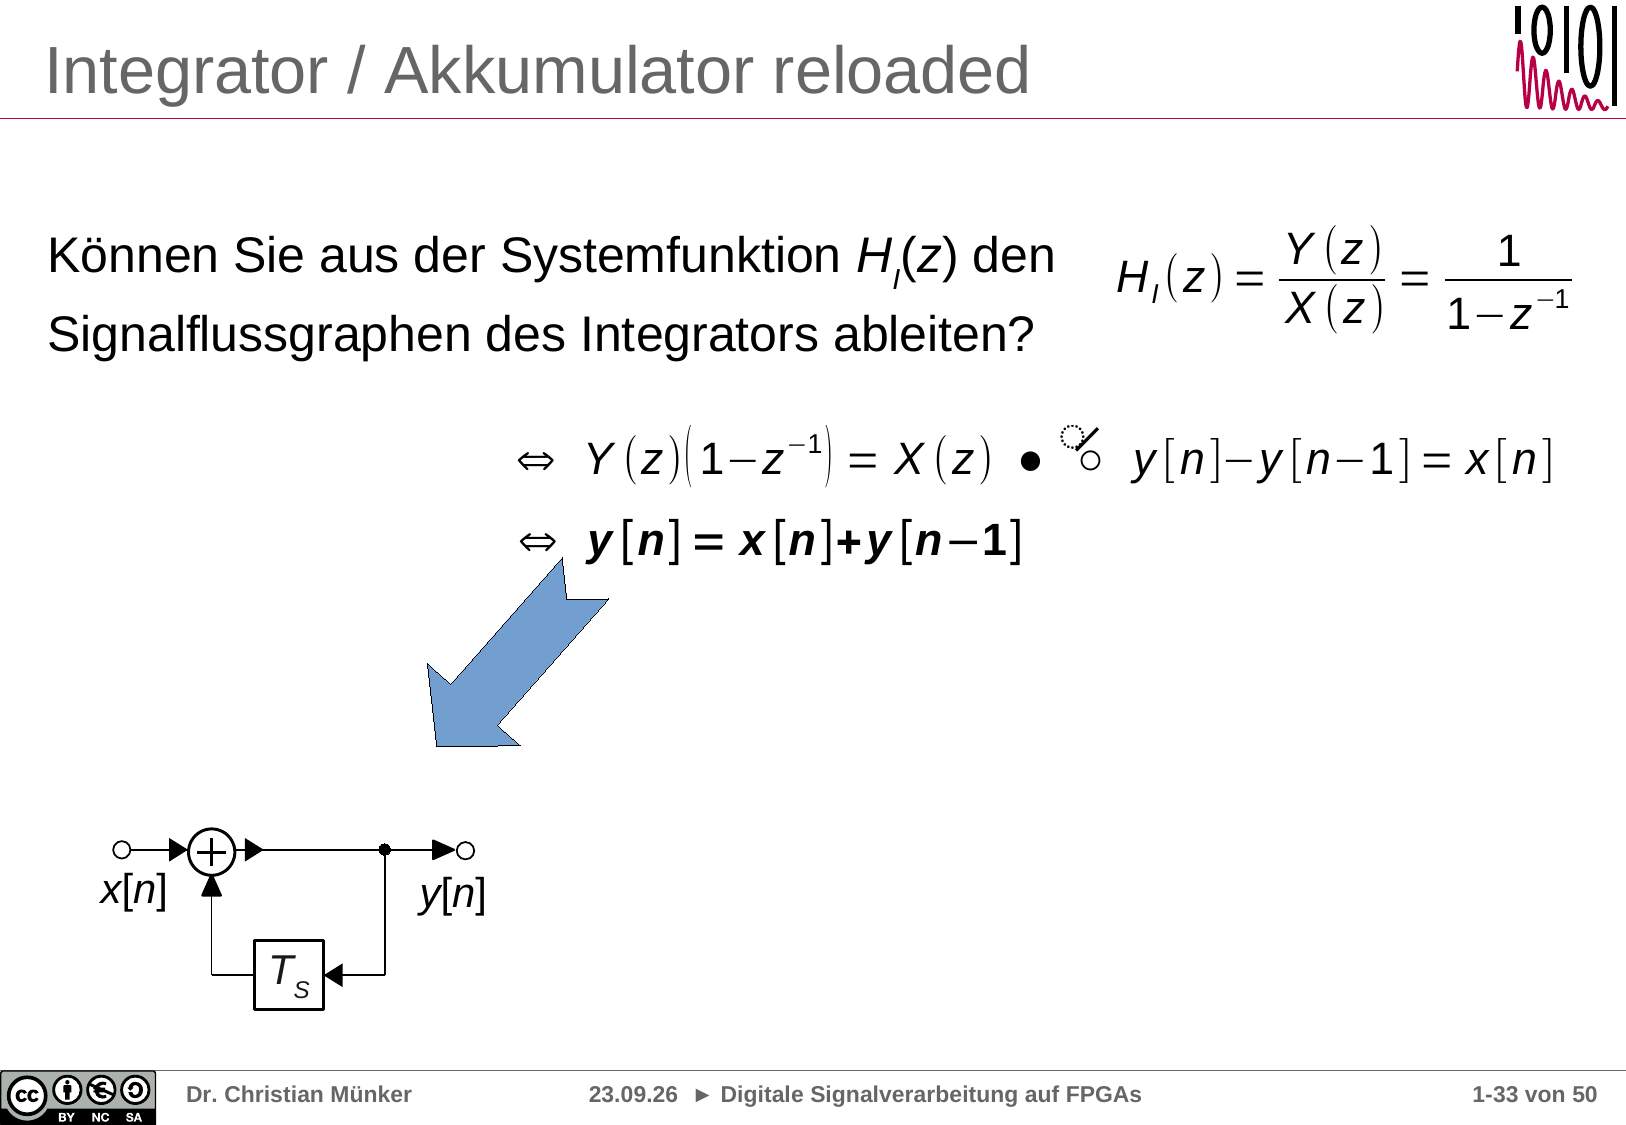

# Integrator / Akkumulator reloaded
Können Sie aus der Systemfunktion HI(z) den Signalflussgraphen des Integrators ableiten?
x[n]
y[n]
TS